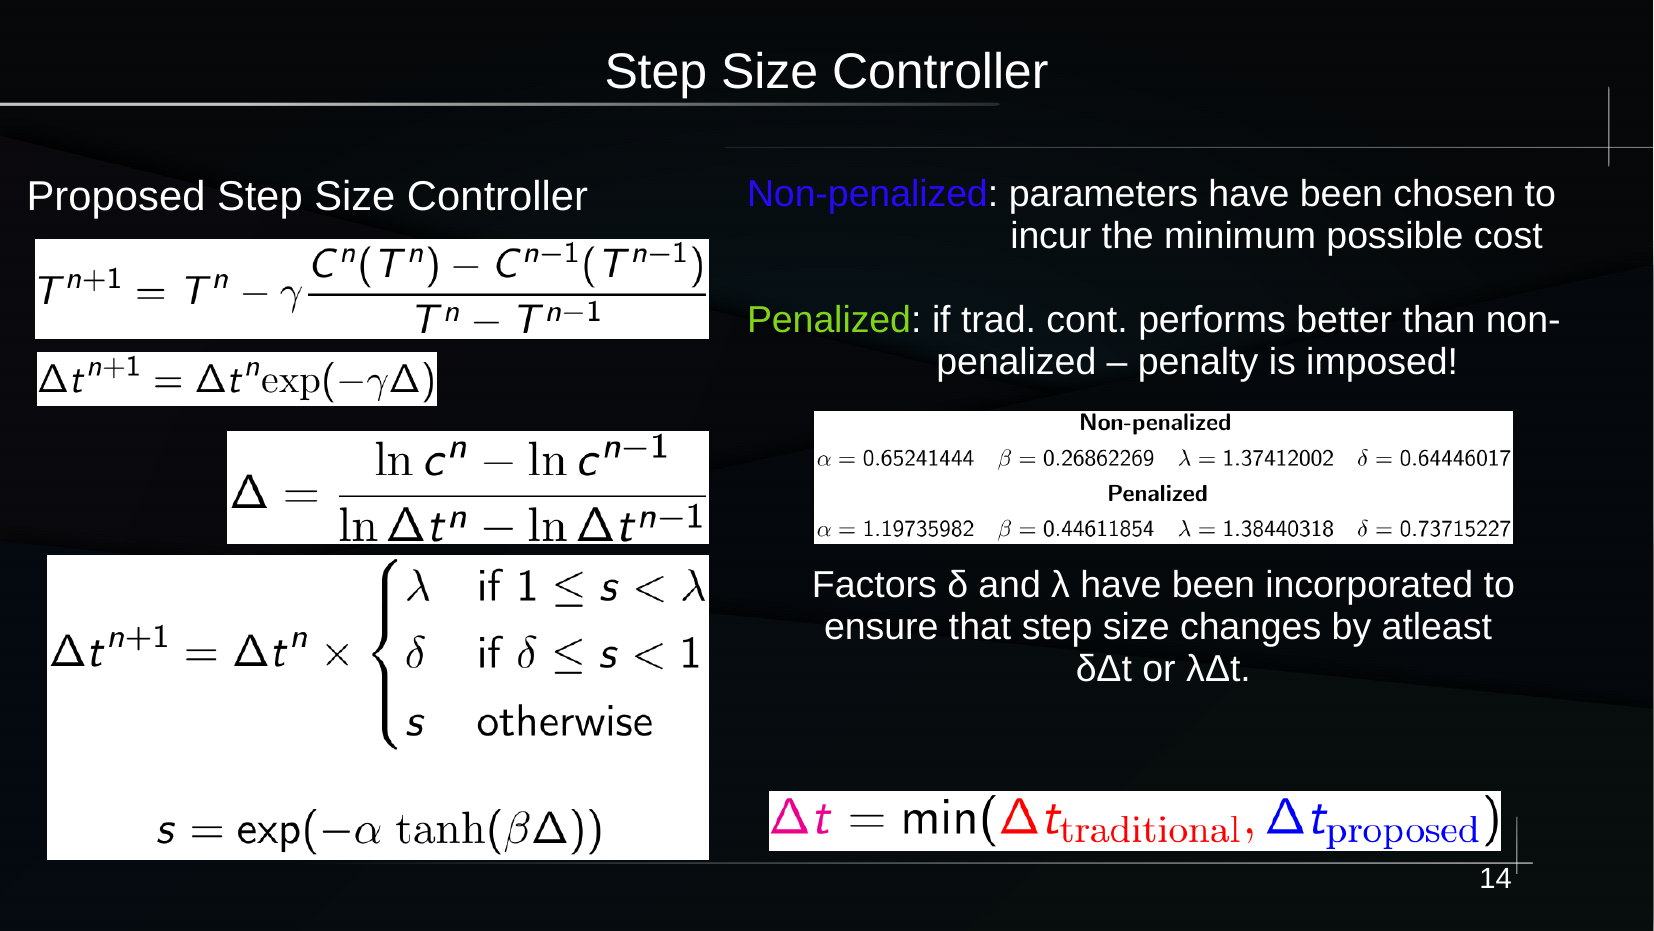

Step Size Controller
Non-penalized: parameters have been chosen to 			 incur the minimum possible cost
Penalized: if trad. cont. performs better than non-		 penalized – penalty is imposed!
Proposed Step Size Controller
Factors δ and λ have been incorporated to ensure that step size changes by atleast
δΔt or λΔt.
14